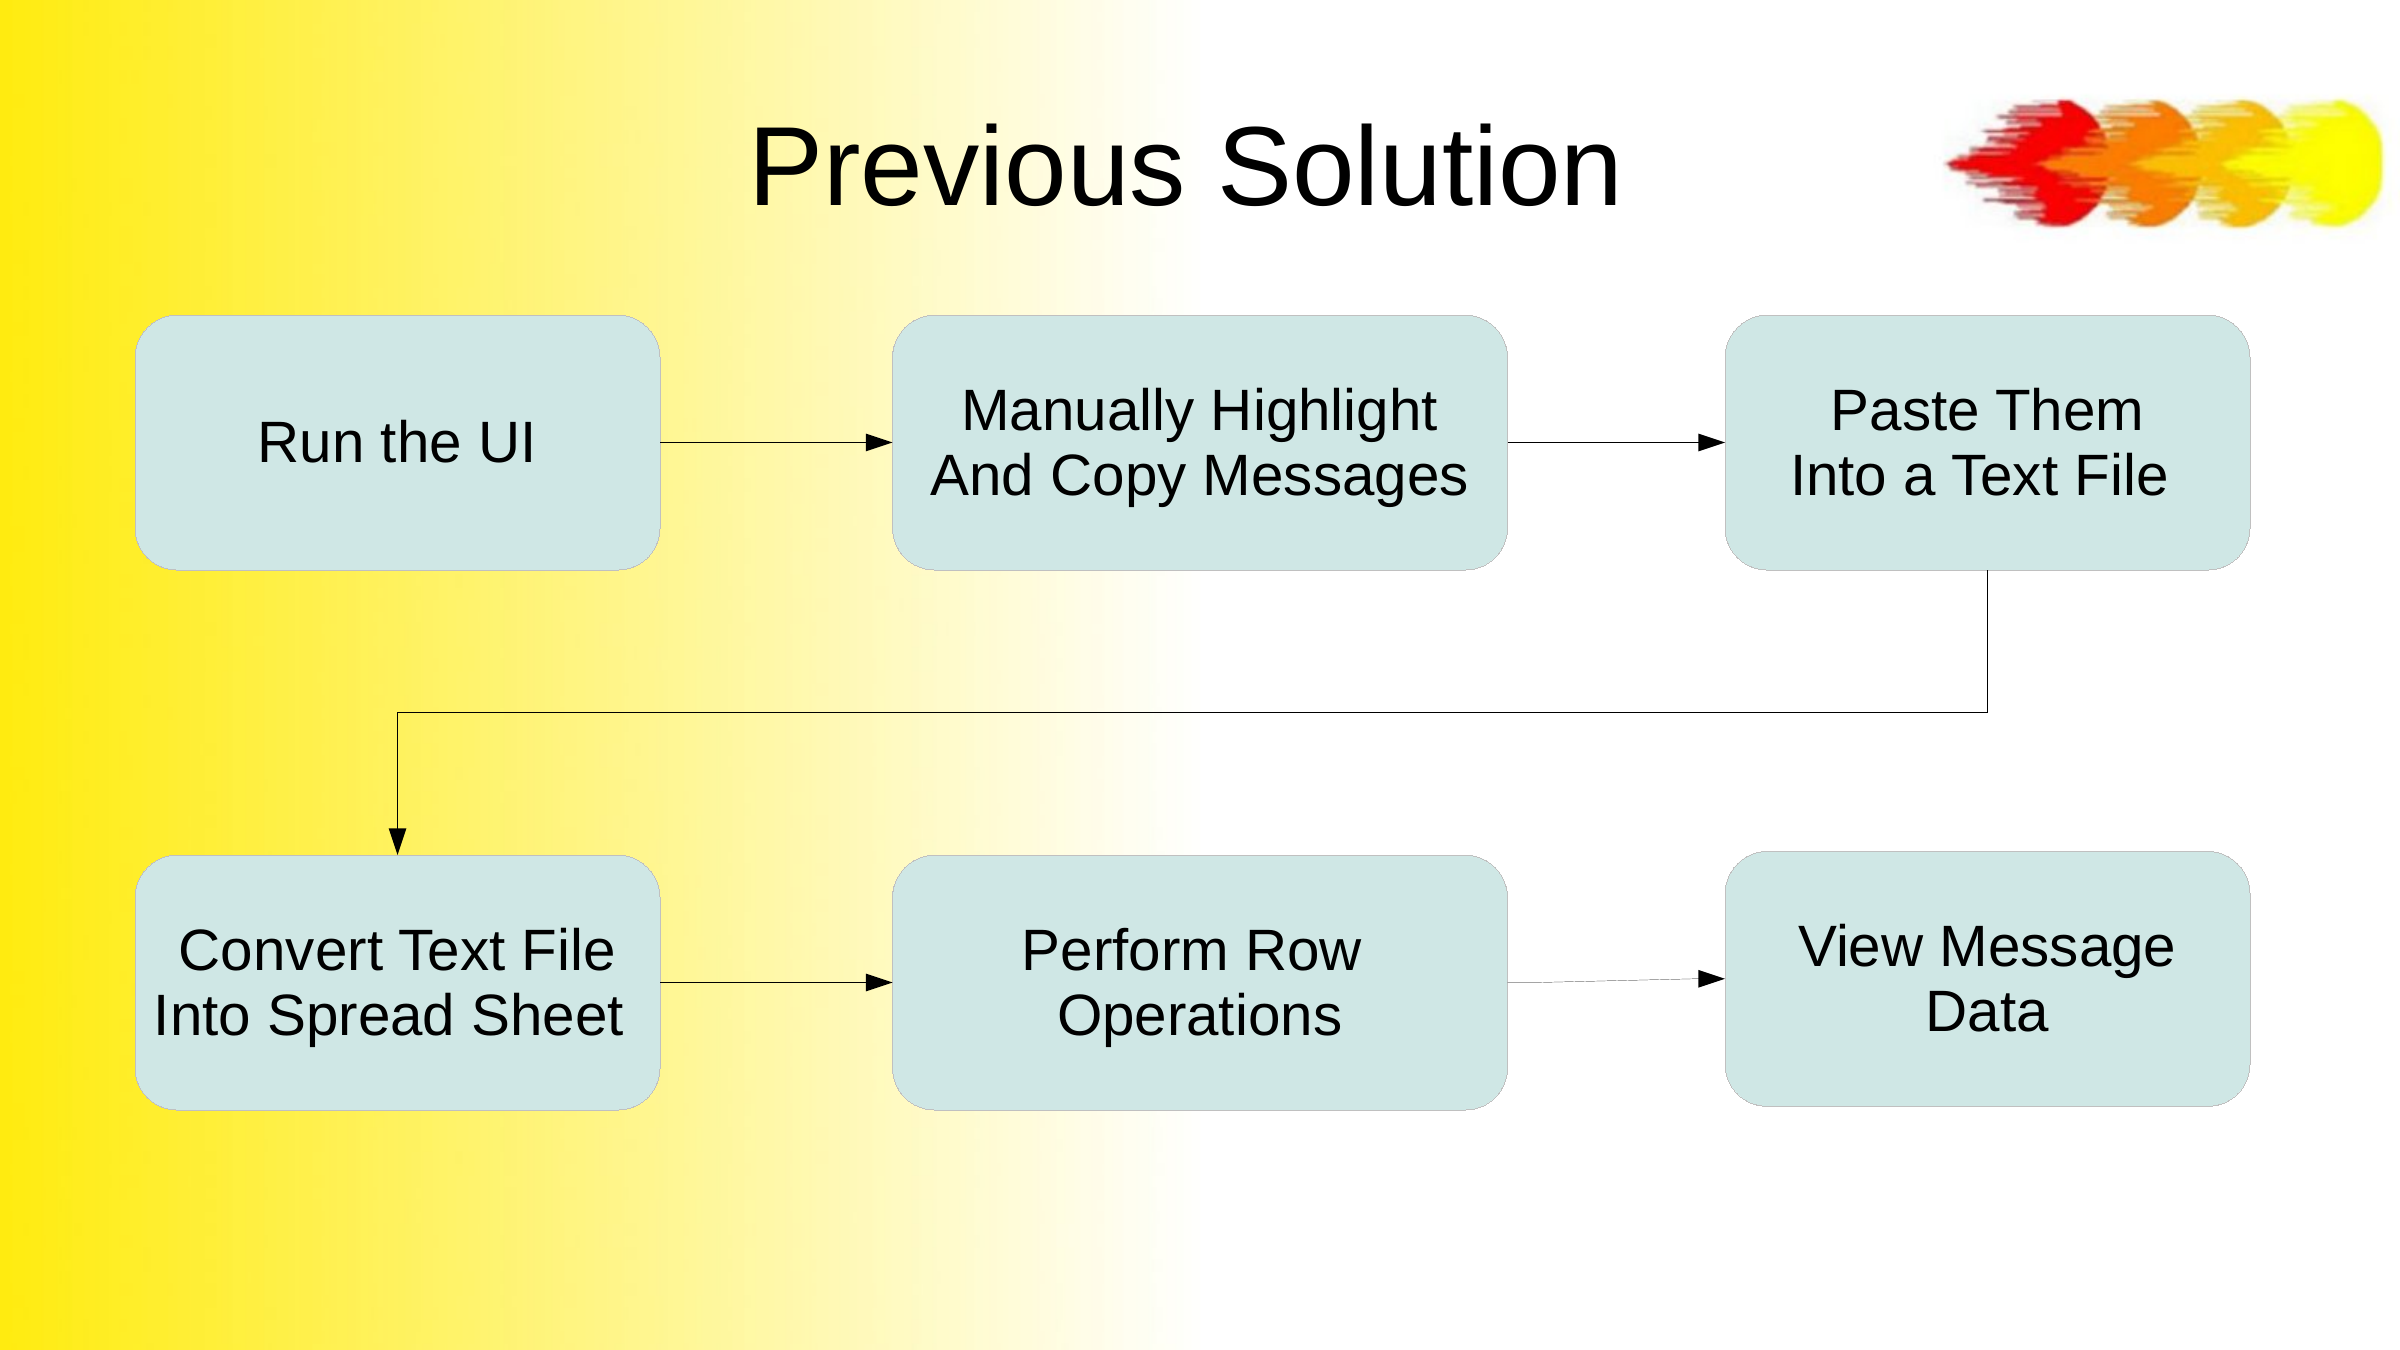

# Previous Solution
Run the UI
Manually Highlight
And Copy Messages
Paste Them
Into a Text File
View Message
Data
Convert Text File
Into Spread Sheet
Perform Row
Operations